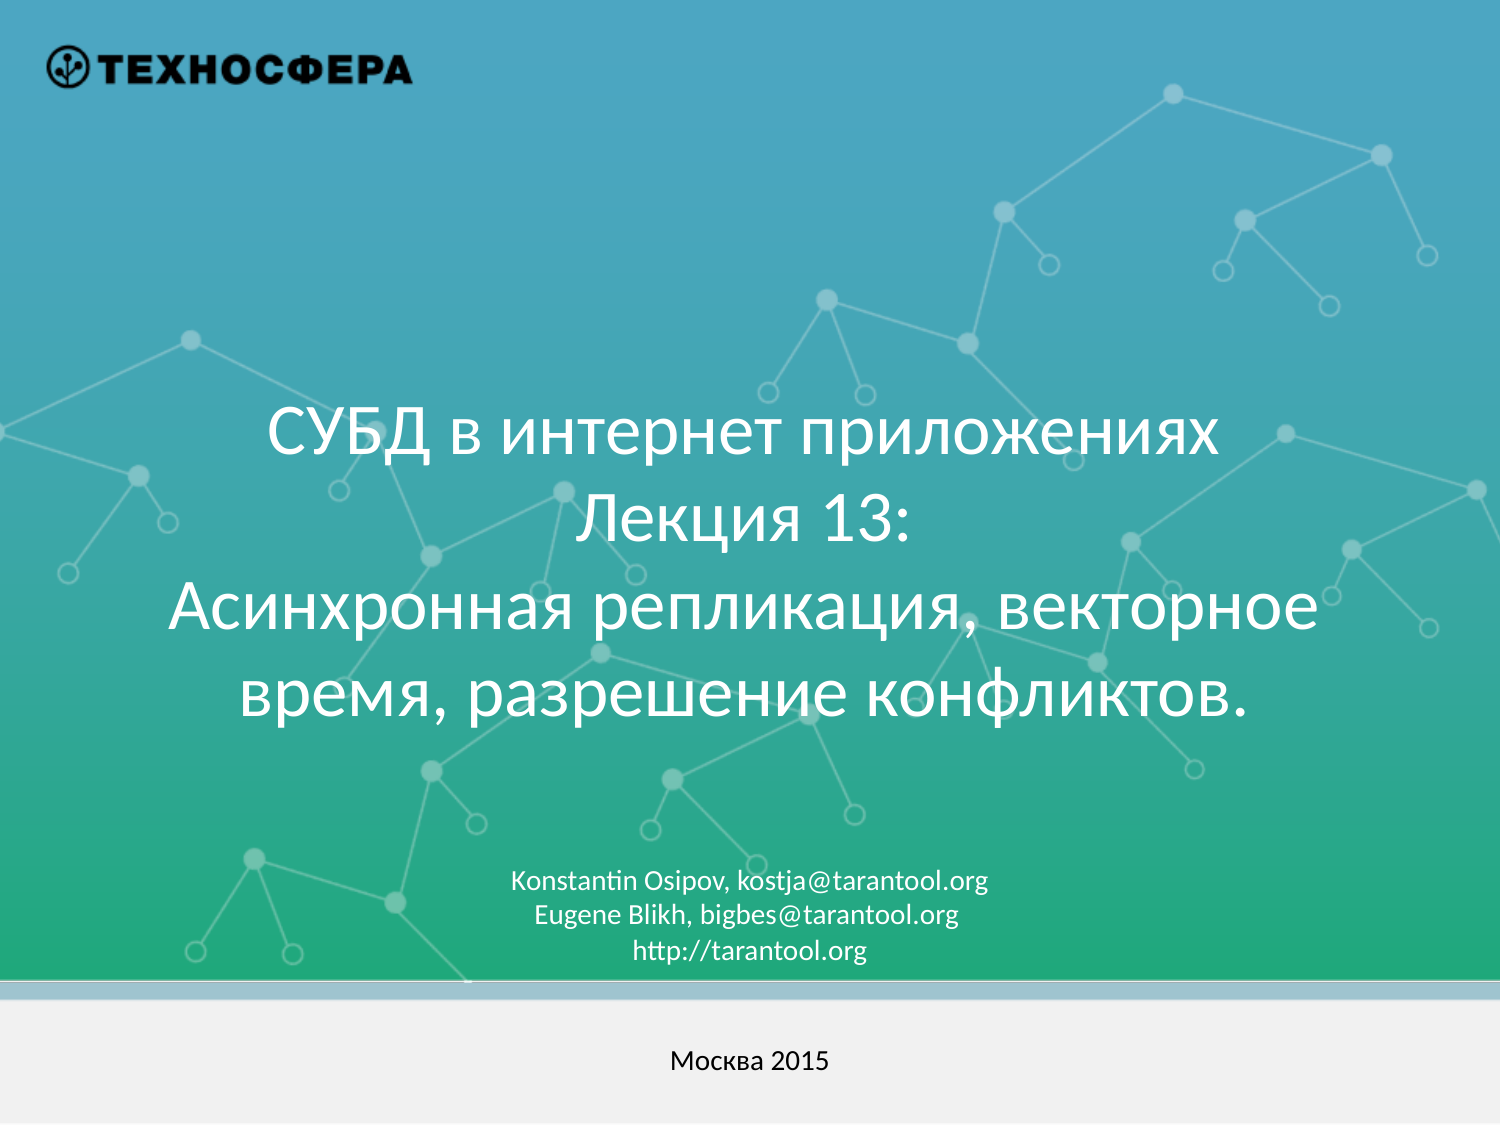

СУБД в интернет приложениях
Лекция 13:
Асинхронная репликация, векторное время, разрешение конфликтов.
Konstantin Osipov, kostja@tarantool.org
Eugene Blikh, bigbes@tarantool.org
http://tarantool.org
Москва 2015